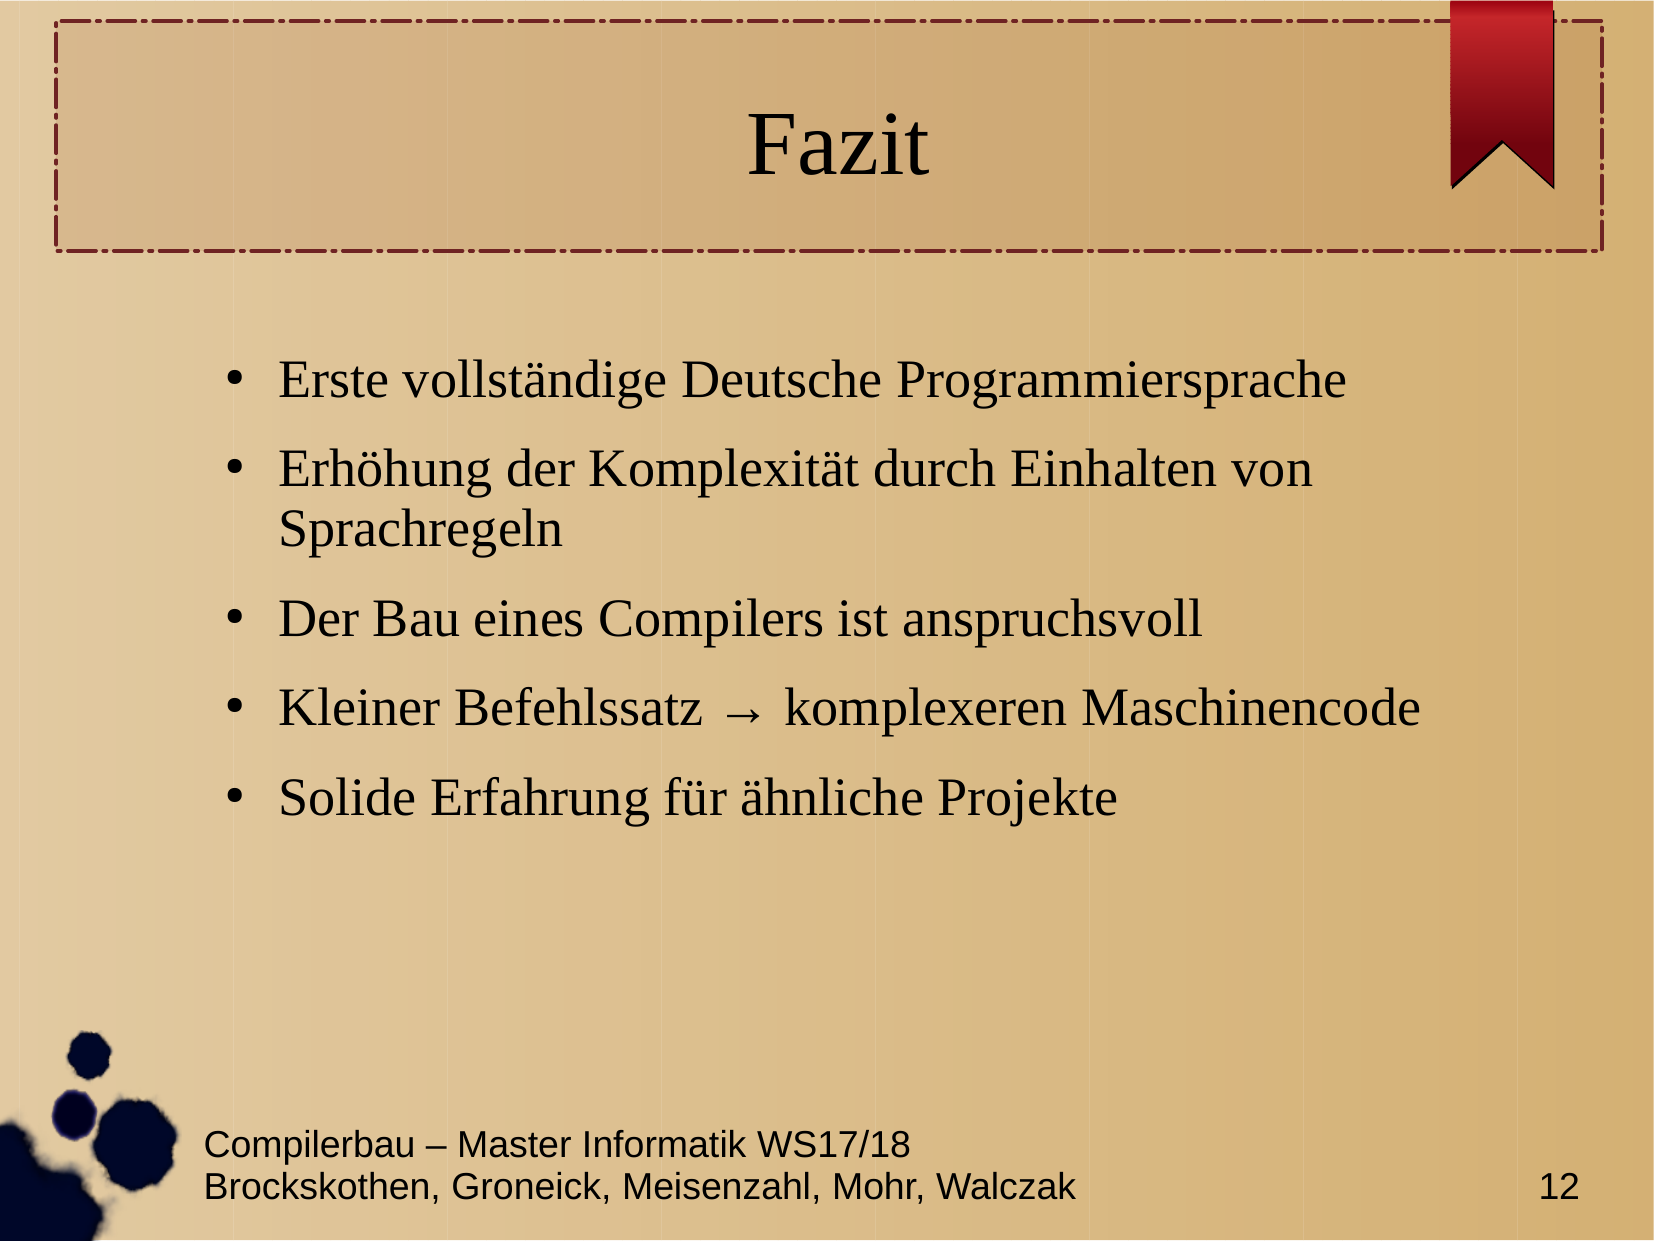

Fazit
# Erste vollständige Deutsche Programmiersprache
Erhöhung der Komplexität durch Einhalten von Sprachregeln
Der Bau eines Compilers ist anspruchsvoll
Kleiner Befehlssatz → komplexeren Maschinencode
Solide Erfahrung für ähnliche Projekte